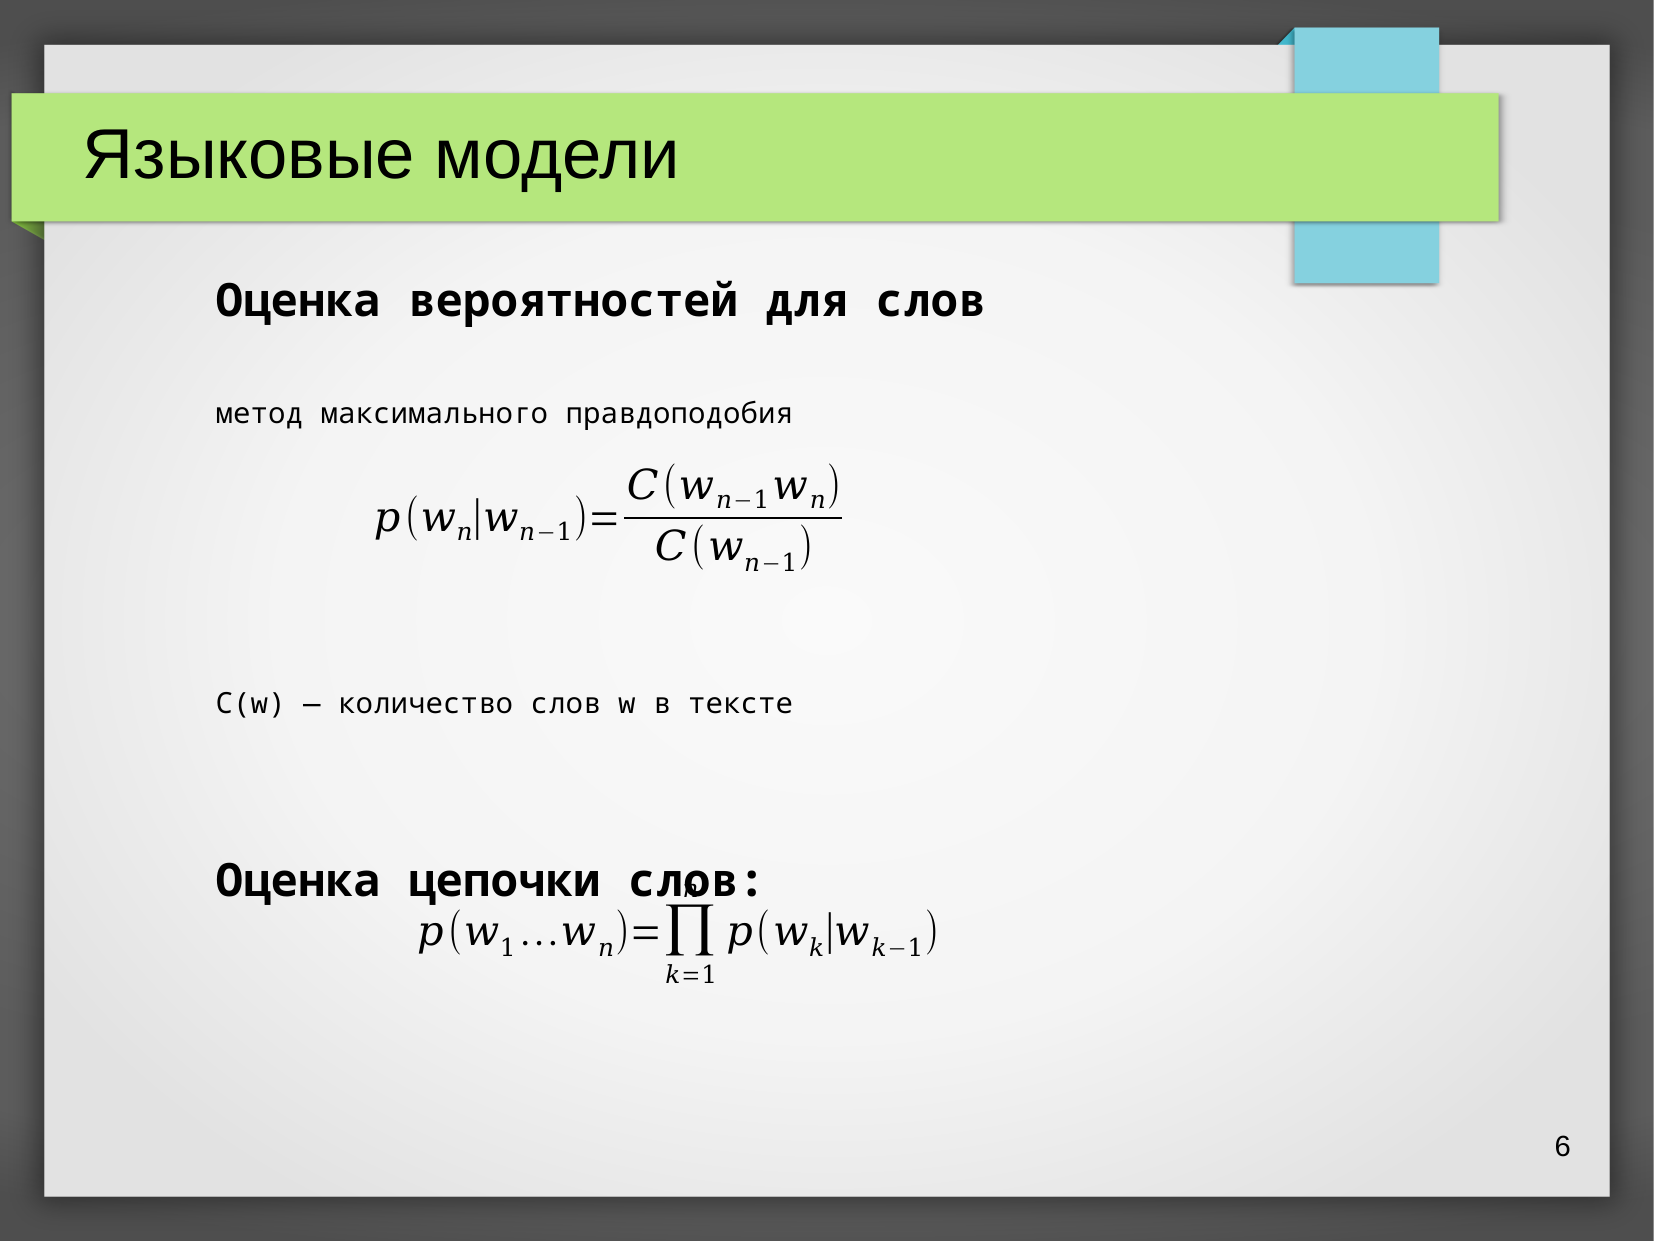

# Языковые модели
Оценка вероятностей для слов
метод максимального правдоподобия
С(w) — количество слов w в тексте
Оценка цепочки слов:
6